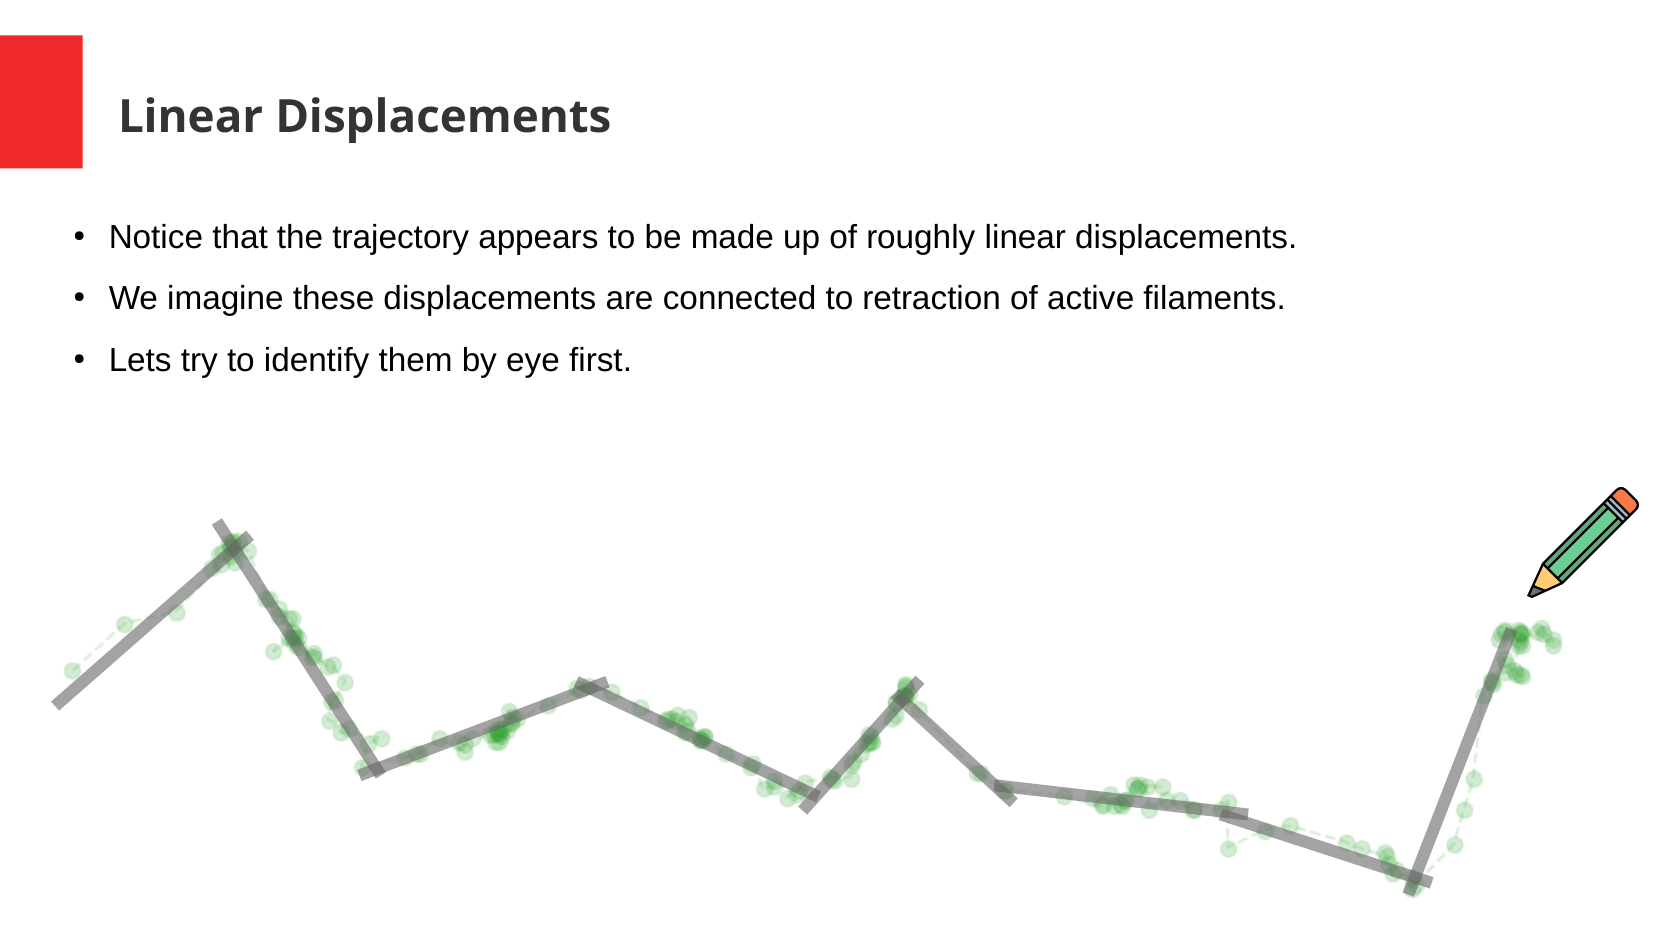

# Linear Displacements
Notice that the trajectory appears to be made up of roughly linear displacements.
We imagine these displacements are connected to retraction of active filaments.
Lets try to identify them by eye first.